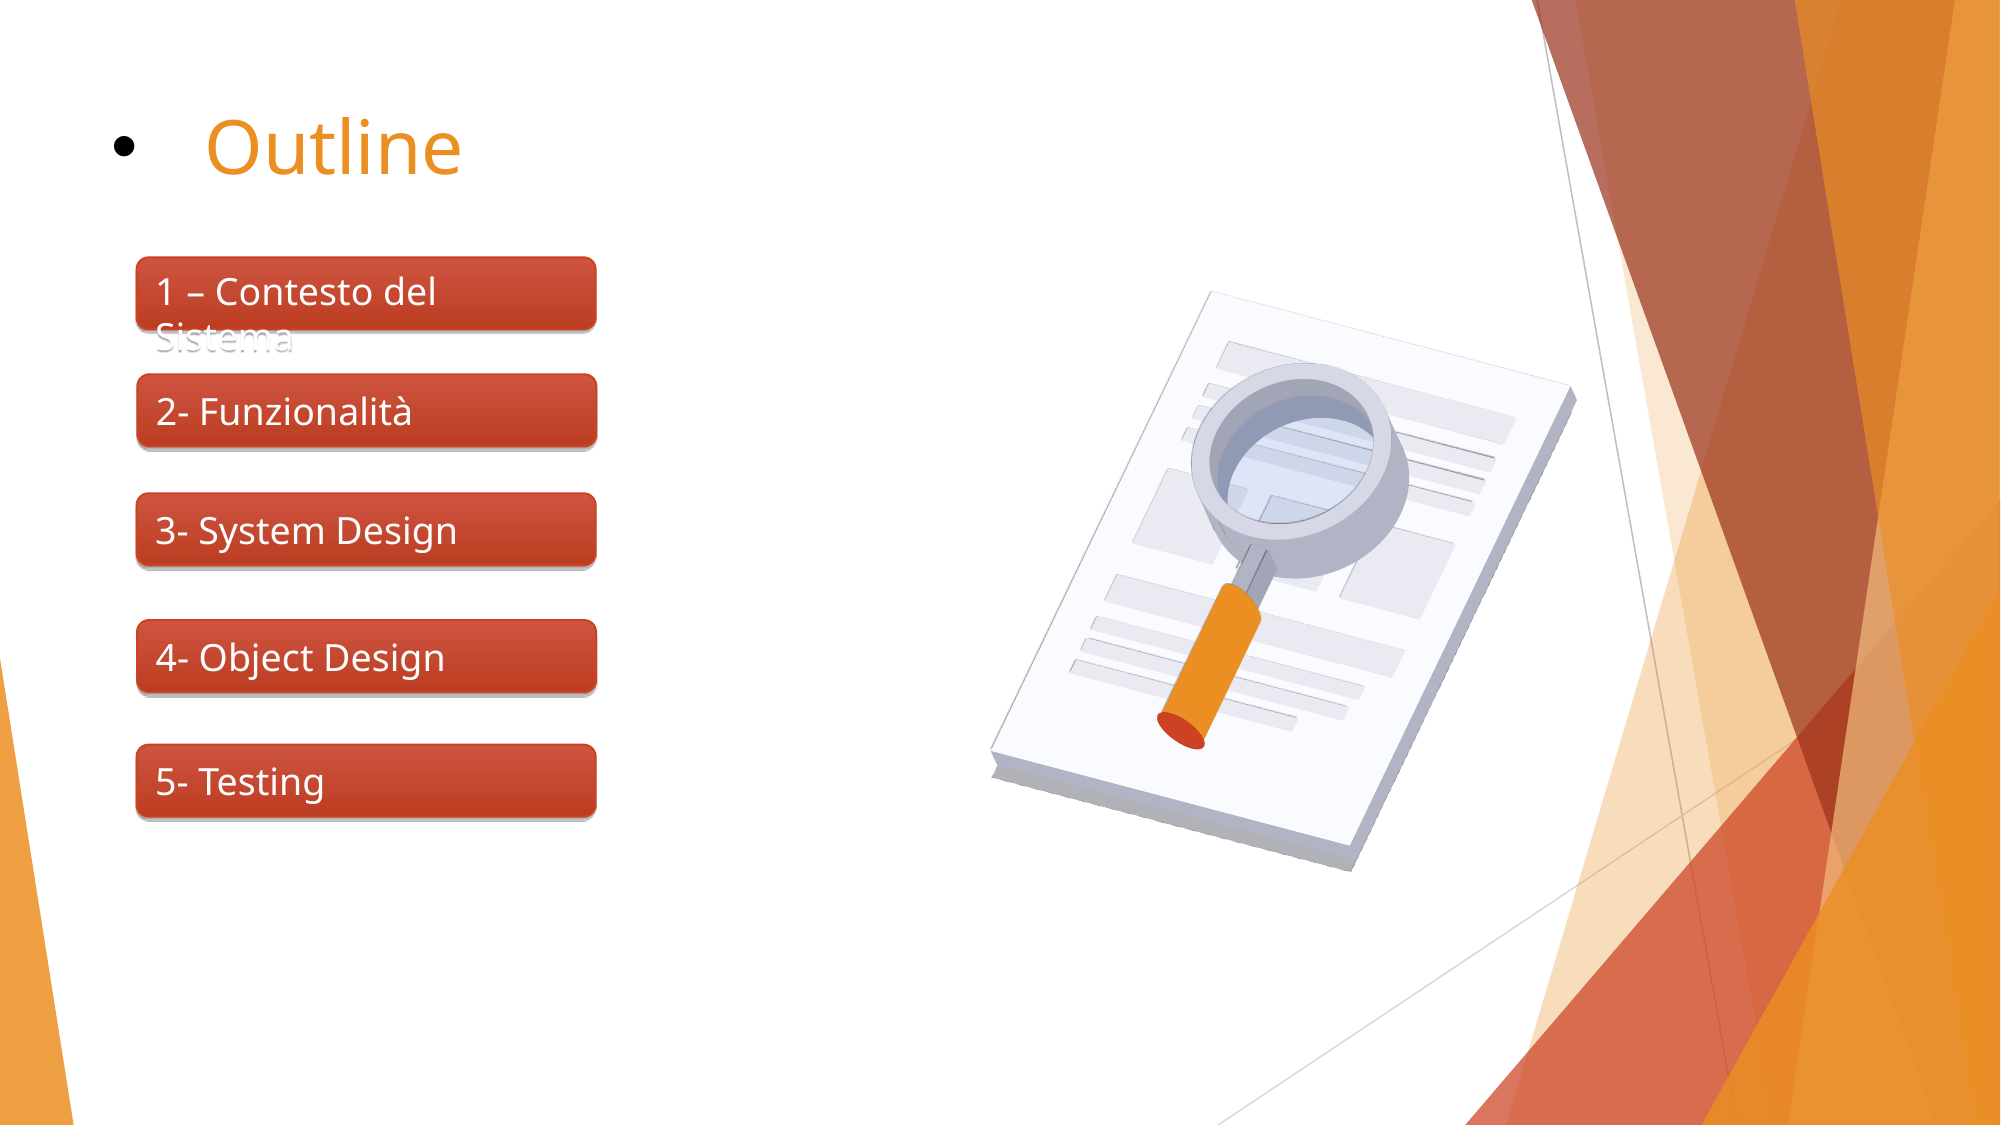

# Outline
1 – Contesto del Sistema
2- Funzionalità
3- System Design
4- Object Design
5- Testing